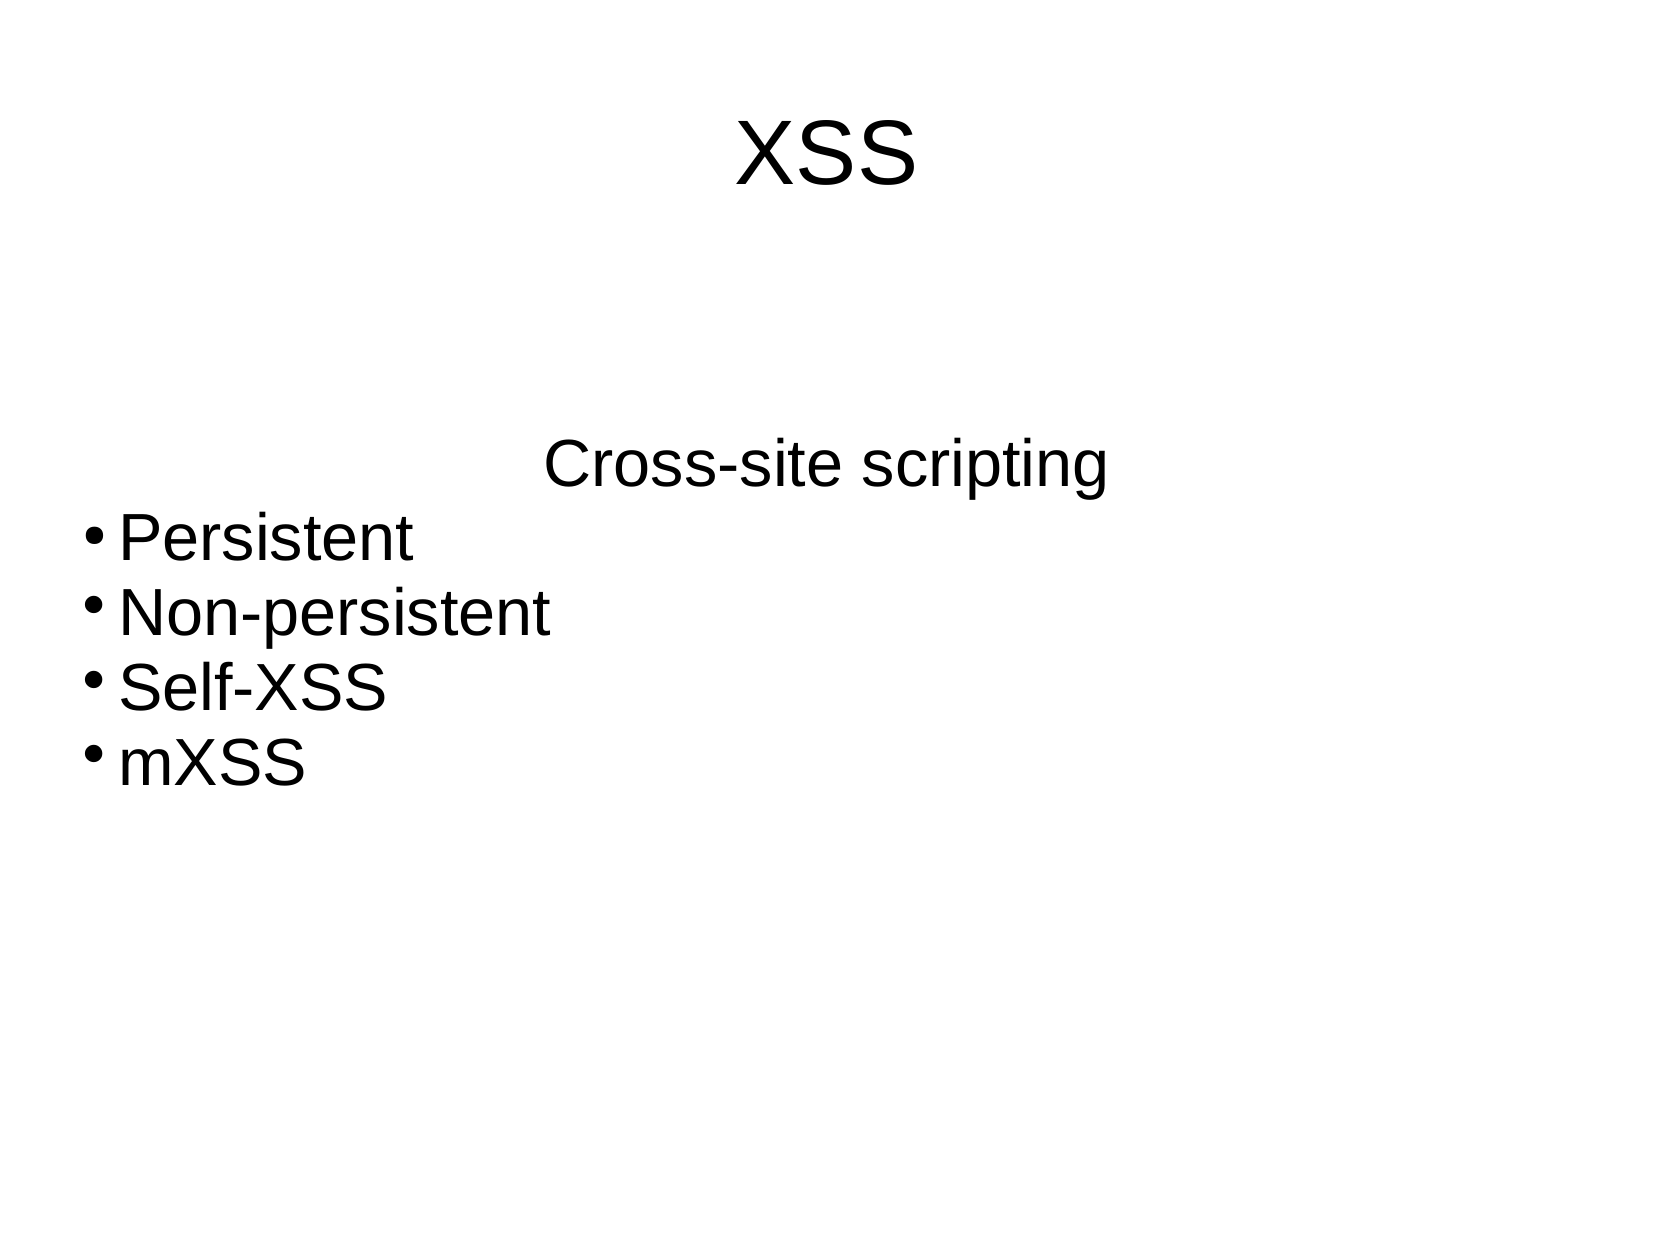

# XSS
Cross-site scripting
Persistent
Non-persistent
Self-XSS
mXSS